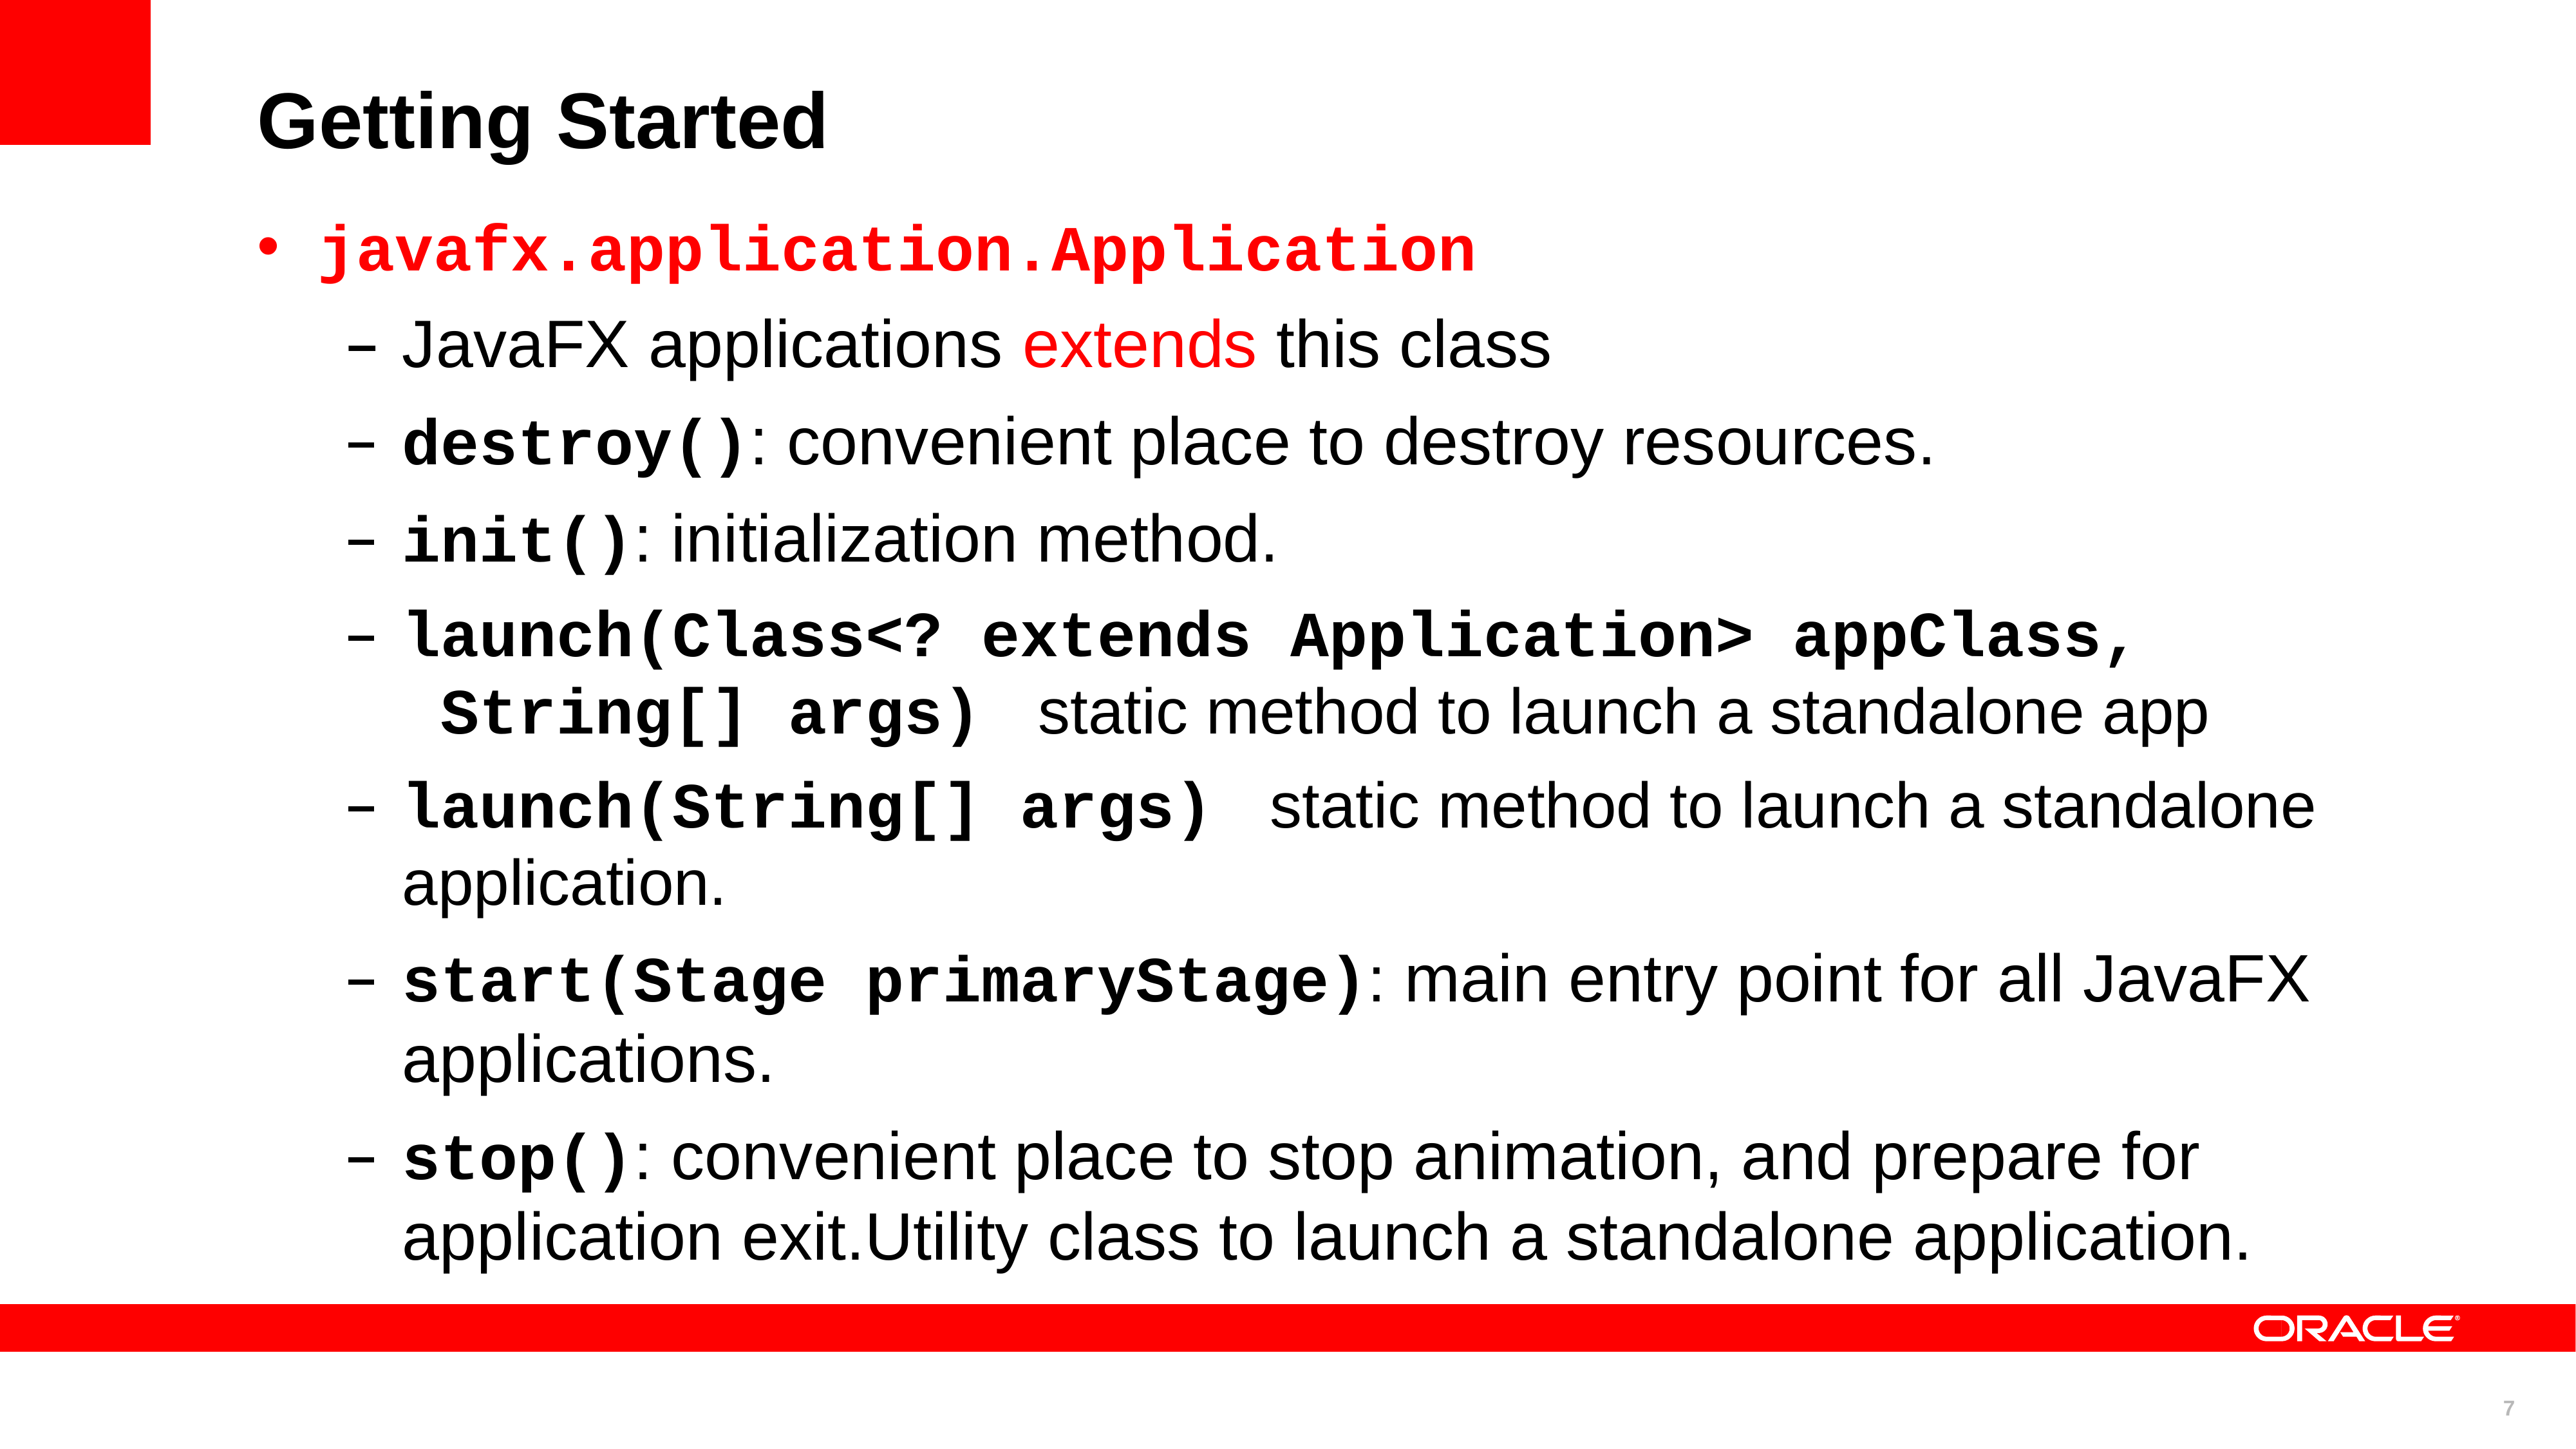

# Getting Started
javafx.application.Application
JavaFX applications extends this class
destroy(): convenient place to destroy resources.
init(): initialization method.
launch(Class<? extends Application> appClass, String[] args) static method to launch a standalone app
launch(String[] args) static method to launch a standalone application.
start(Stage primaryStage): main entry point for all JavaFX applications.
stop(): convenient place to stop animation, and prepare for application exit.Utility class to launch a standalone application.